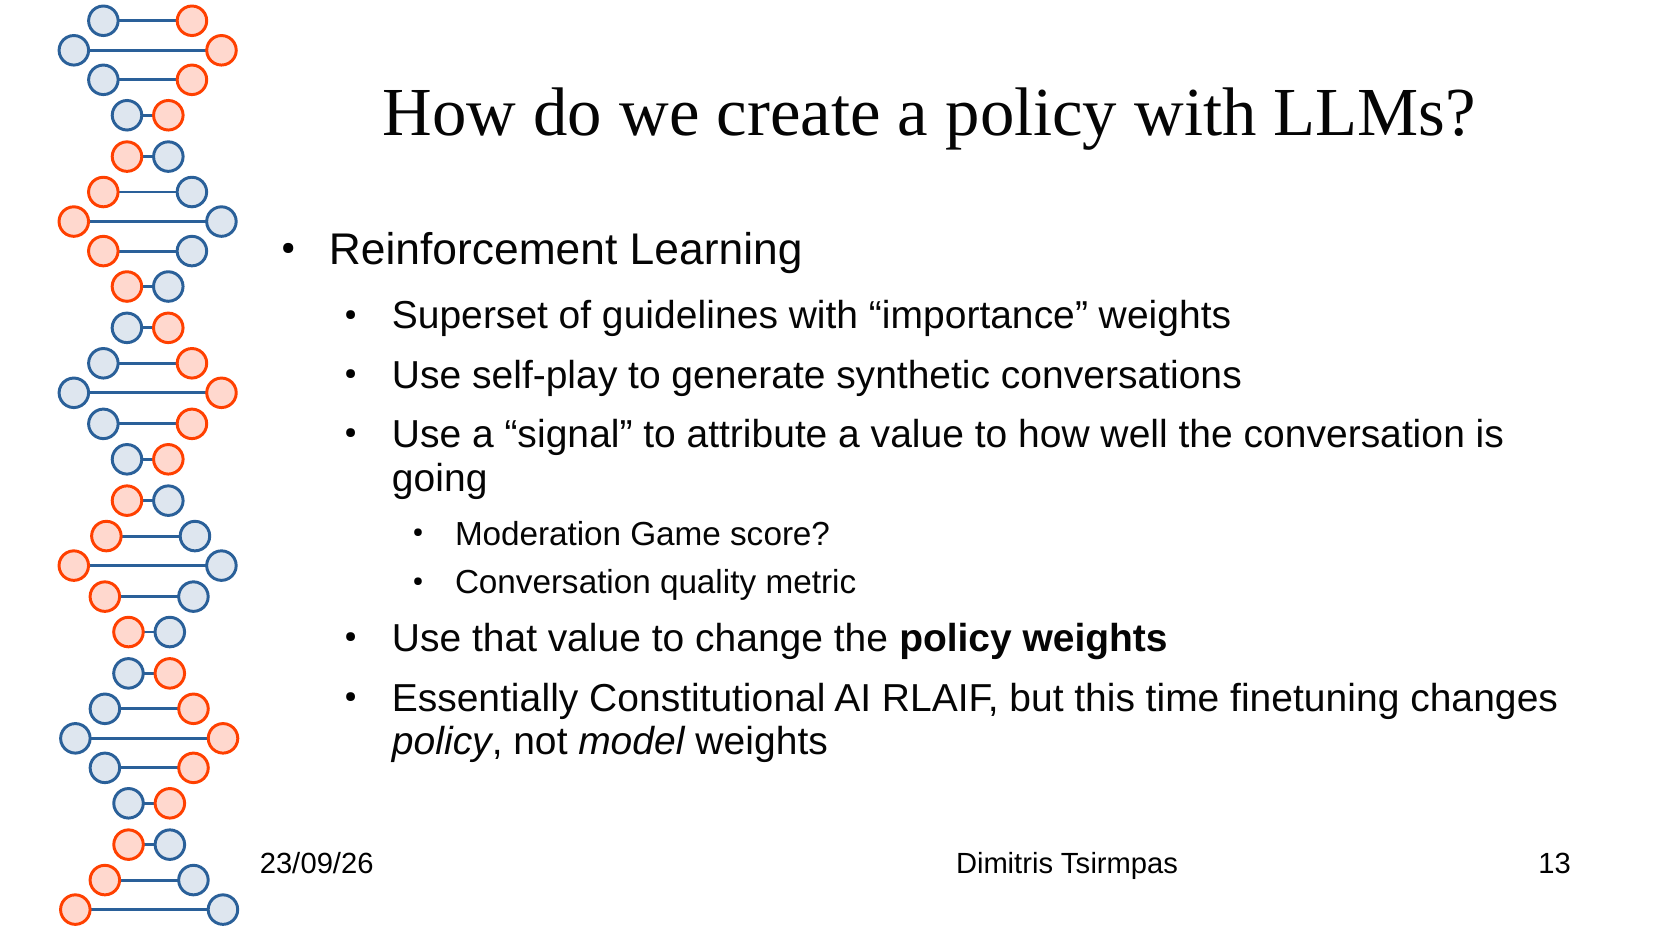

# How do we create a policy with LLMs?
Reinforcement Learning
Superset of guidelines with “importance” weights
Use self-play to generate synthetic conversations
Use a “signal” to attribute a value to how well the conversation is going
Moderation Game score?
Conversation quality metric
Use that value to change the policy weights
Essentially Constitutional AI RLAIF, but this time finetuning changes policy, not model weights
Dimitris Tsirmpas
13